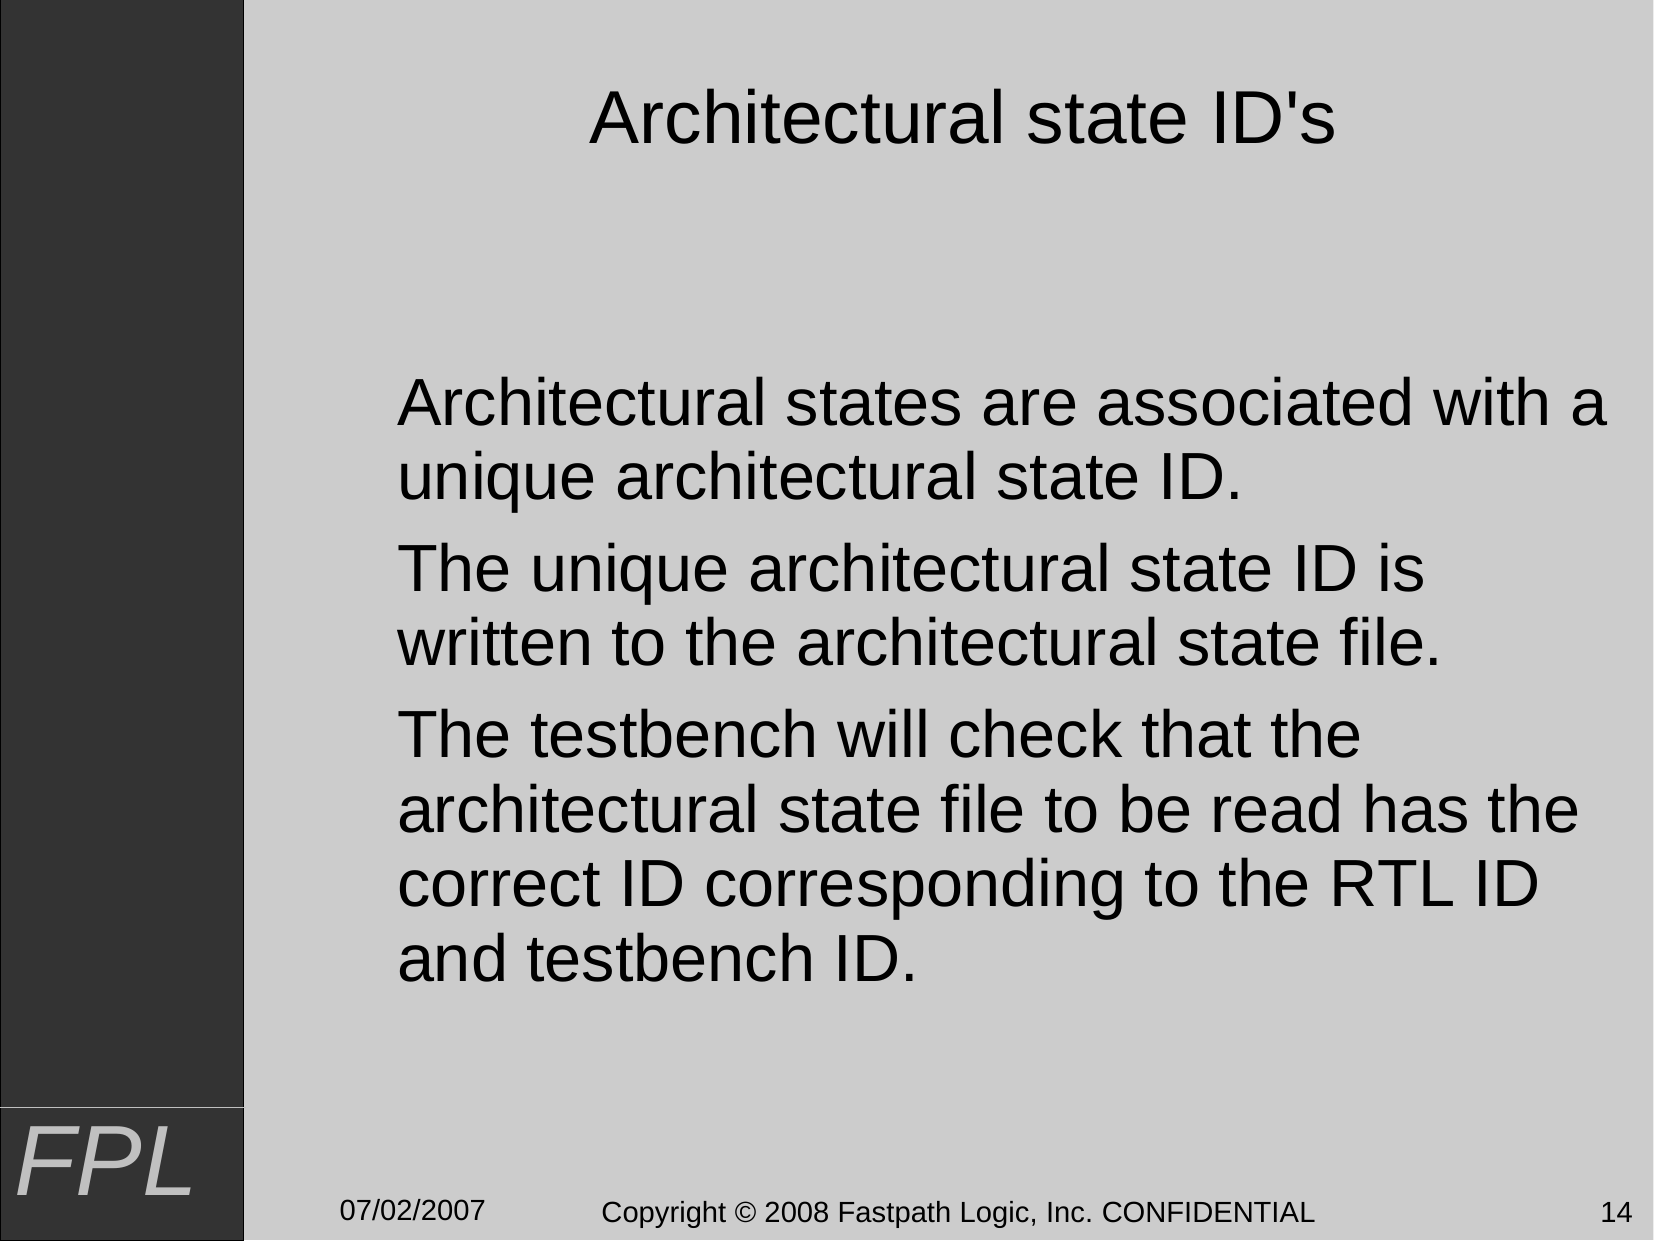

# Architectural state ID's
Architectural states are associated with a unique architectural state ID.
The unique architectural state ID is written to the architectural state file.
The testbench will check that the architectural state file to be read has the correct ID corresponding to the RTL ID and testbench ID.
07/02/2007
14
© 2007 FASTPATH LOGIC INC.